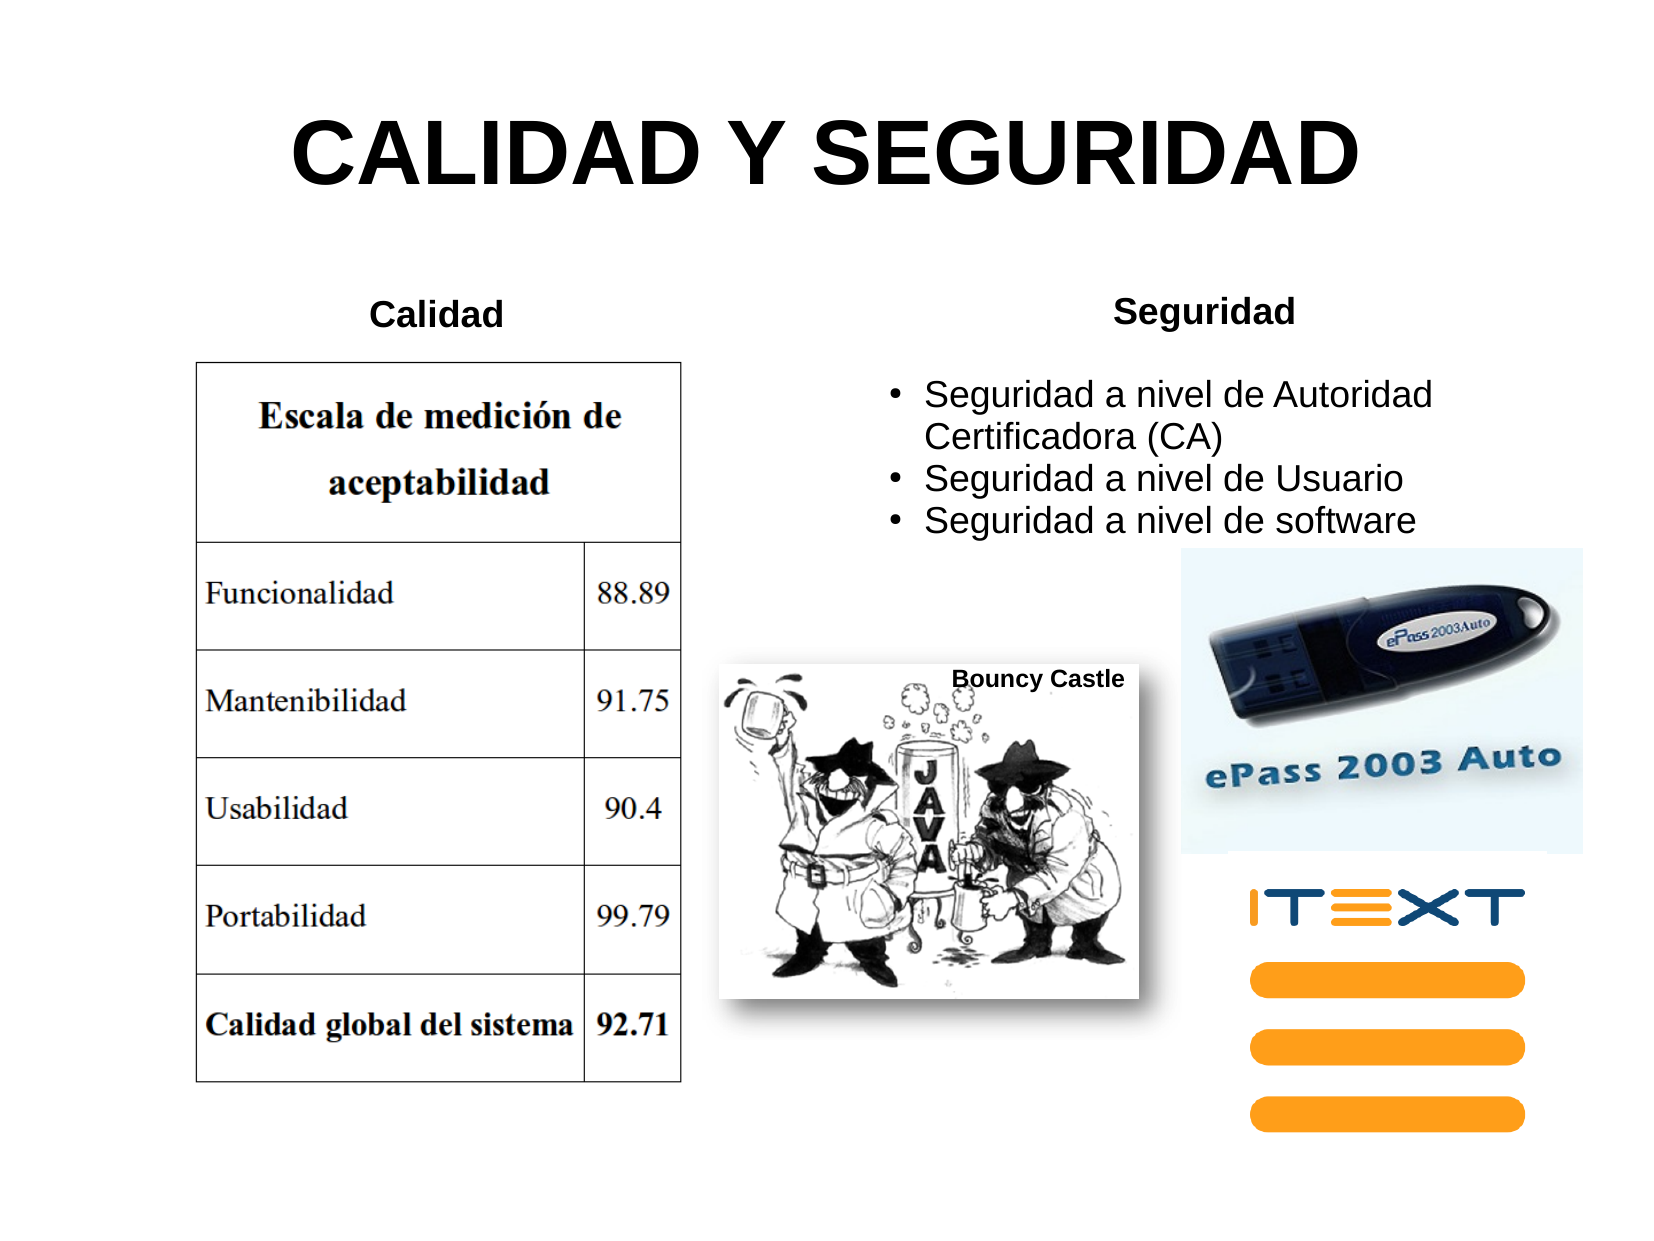

# CALIDAD Y SEGURIDAD
Seguridad
Calidad
Seguridad a nivel de Autoridad Certificadora (CA)
Seguridad a nivel de Usuario
Seguridad a nivel de software
Bouncy Castle